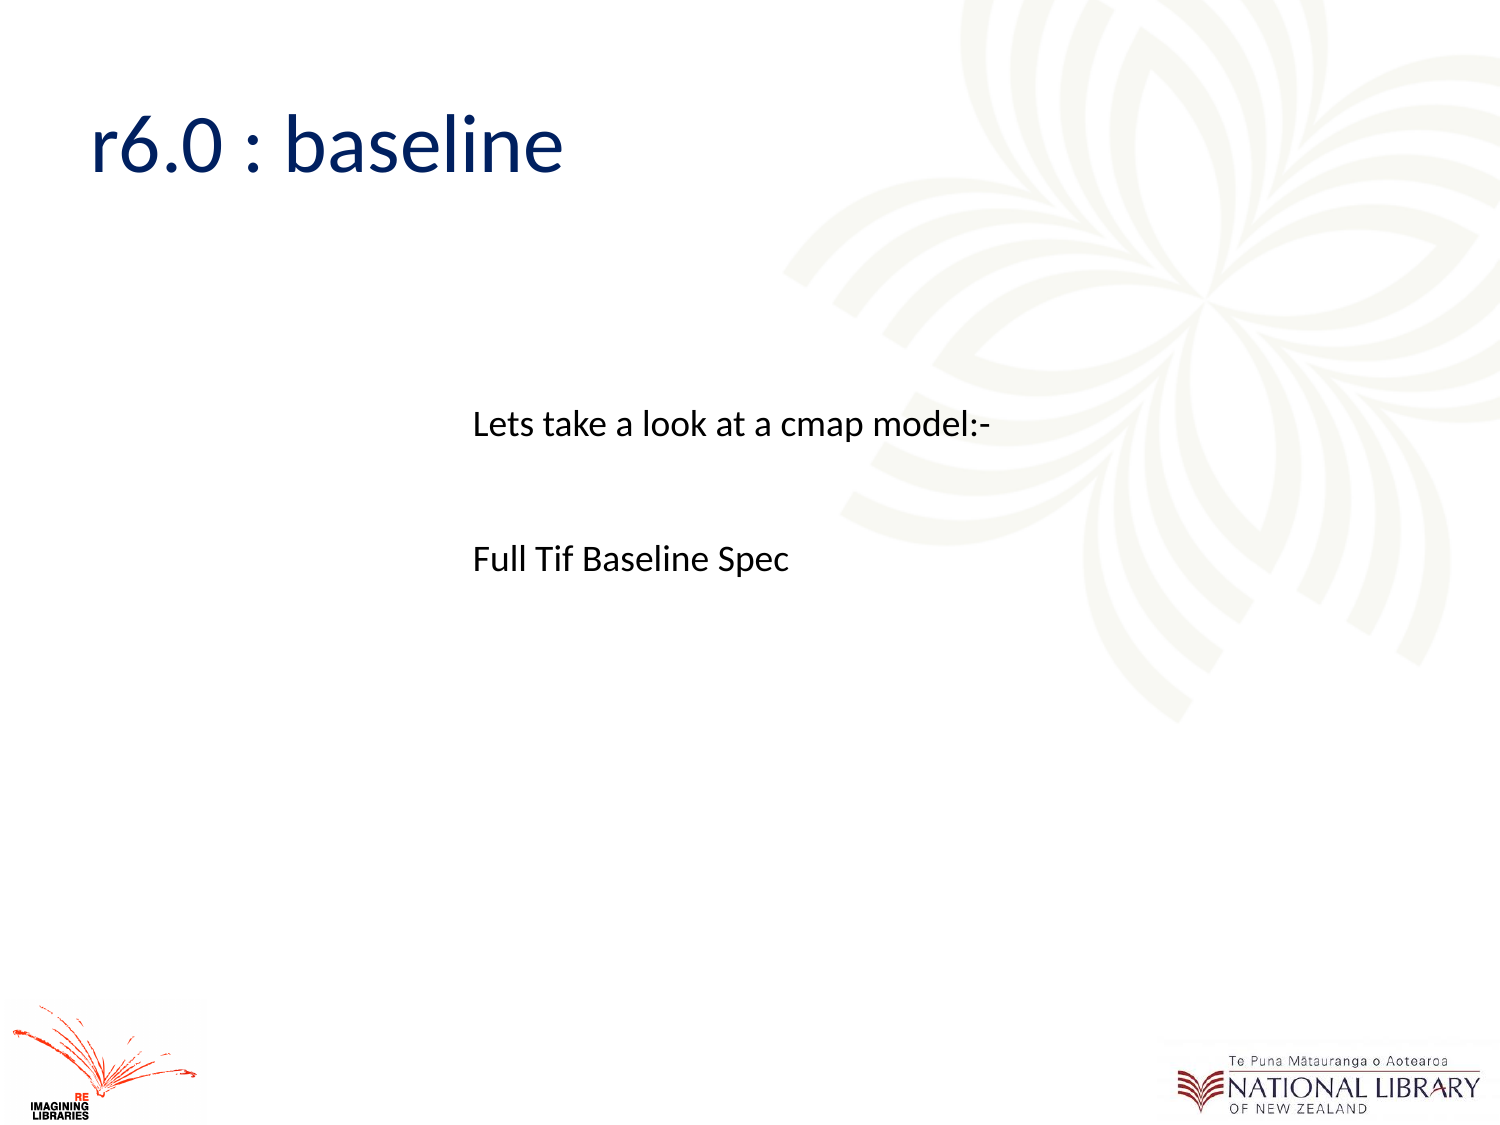

# r6.0 : baseline
Lets take a look at a cmap model:-
Full Tif Baseline Spec